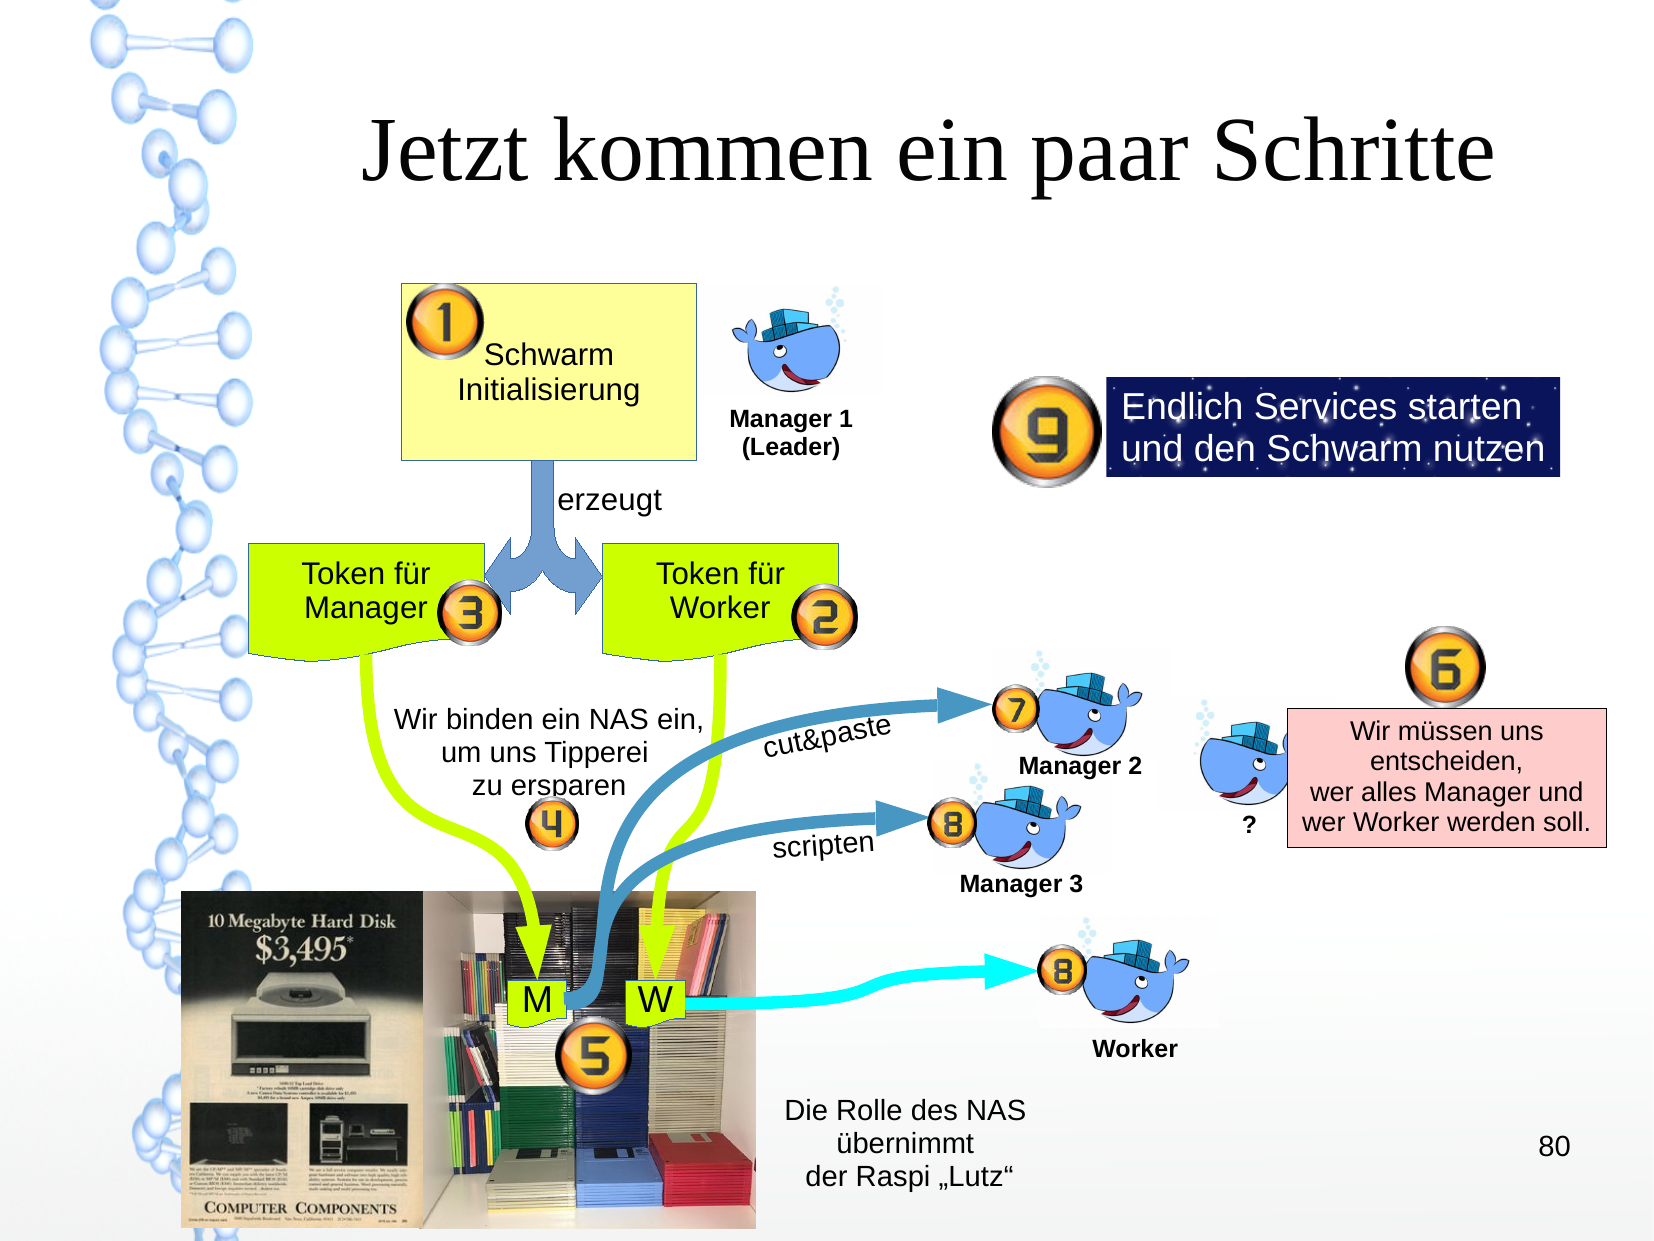

# Jetzt kommen ein paar Schritte
Schwarm
Initialisierung
Endlich Services starten
und den Schwarm nutzen
Manager 1
(Leader)
erzeugt
Token für
Manager
Token für
Worker
Wir binden ein NAS ein,
um uns Tipperei
zu ersparen
Wir müssen uns entscheiden,
wer alles Manager und
wer Worker werden soll.
cut&paste
Manager 2
?
scripten
Manager 3
M
W
Worker
Die Rolle des NAS
übernimmt
der Raspi „Lutz“
80